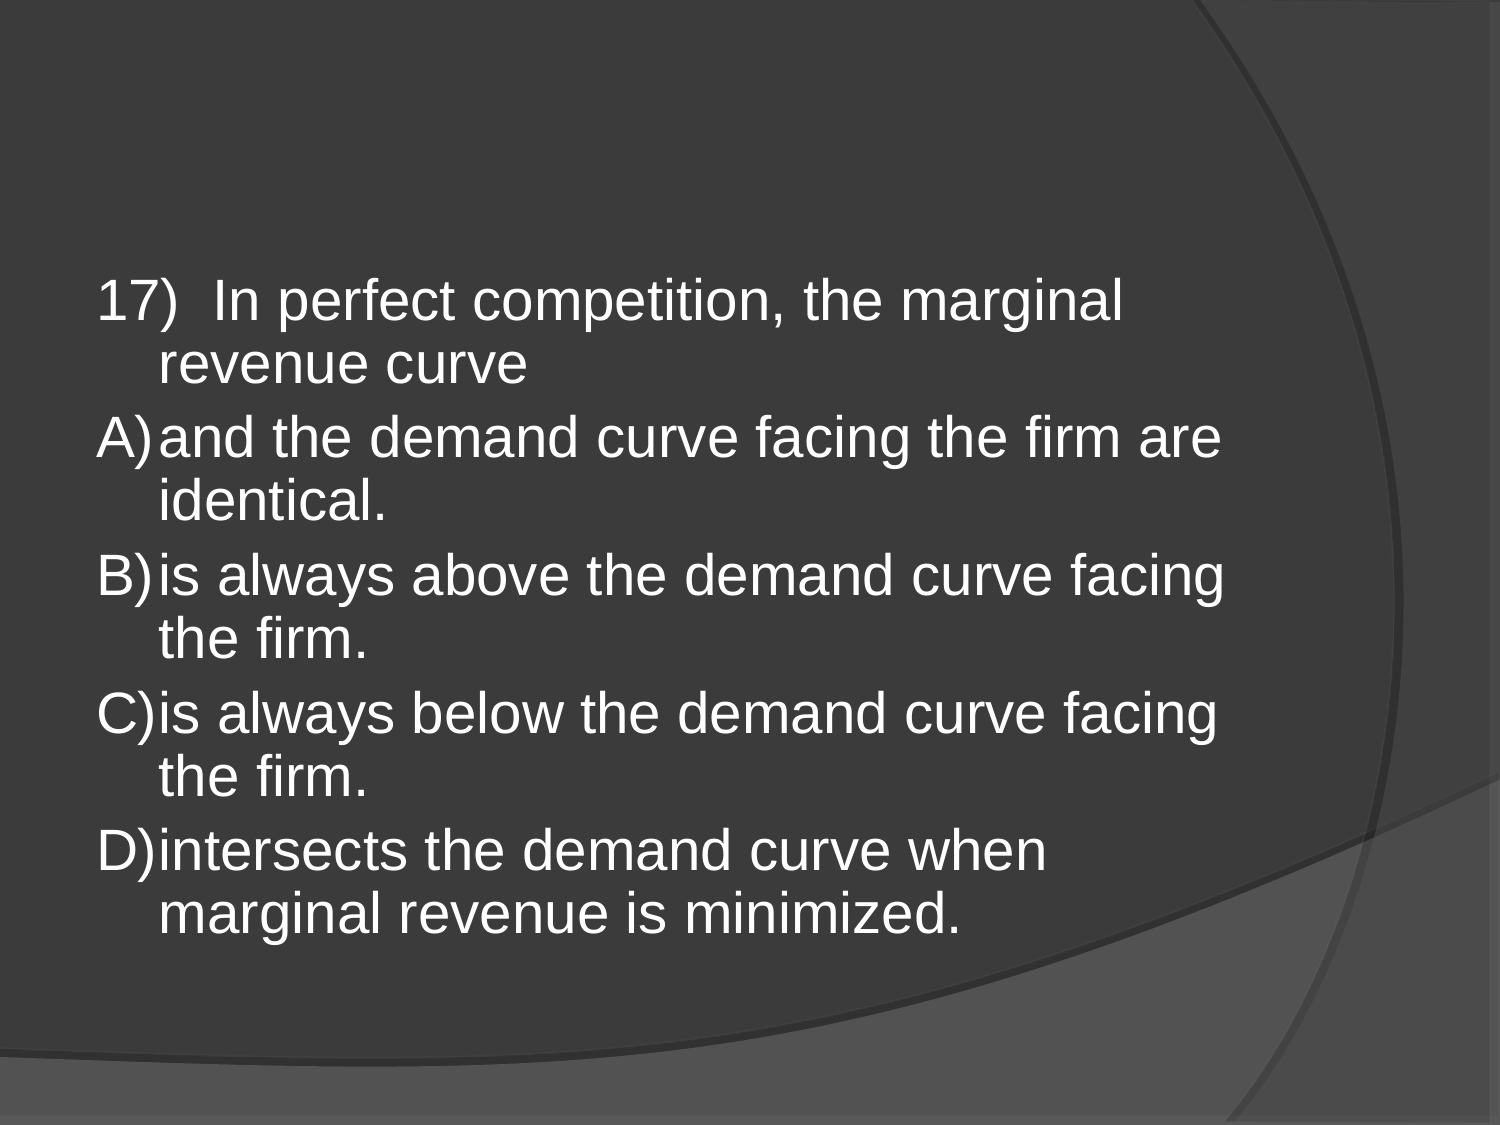

#
17) In perfect competition, the marginal revenue curve
A)	and the demand curve facing the firm are identical.
B)	is always above the demand curve facing the firm.
C)	is always below the demand curve facing the firm.
D)	intersects the demand curve when marginal revenue is minimized.